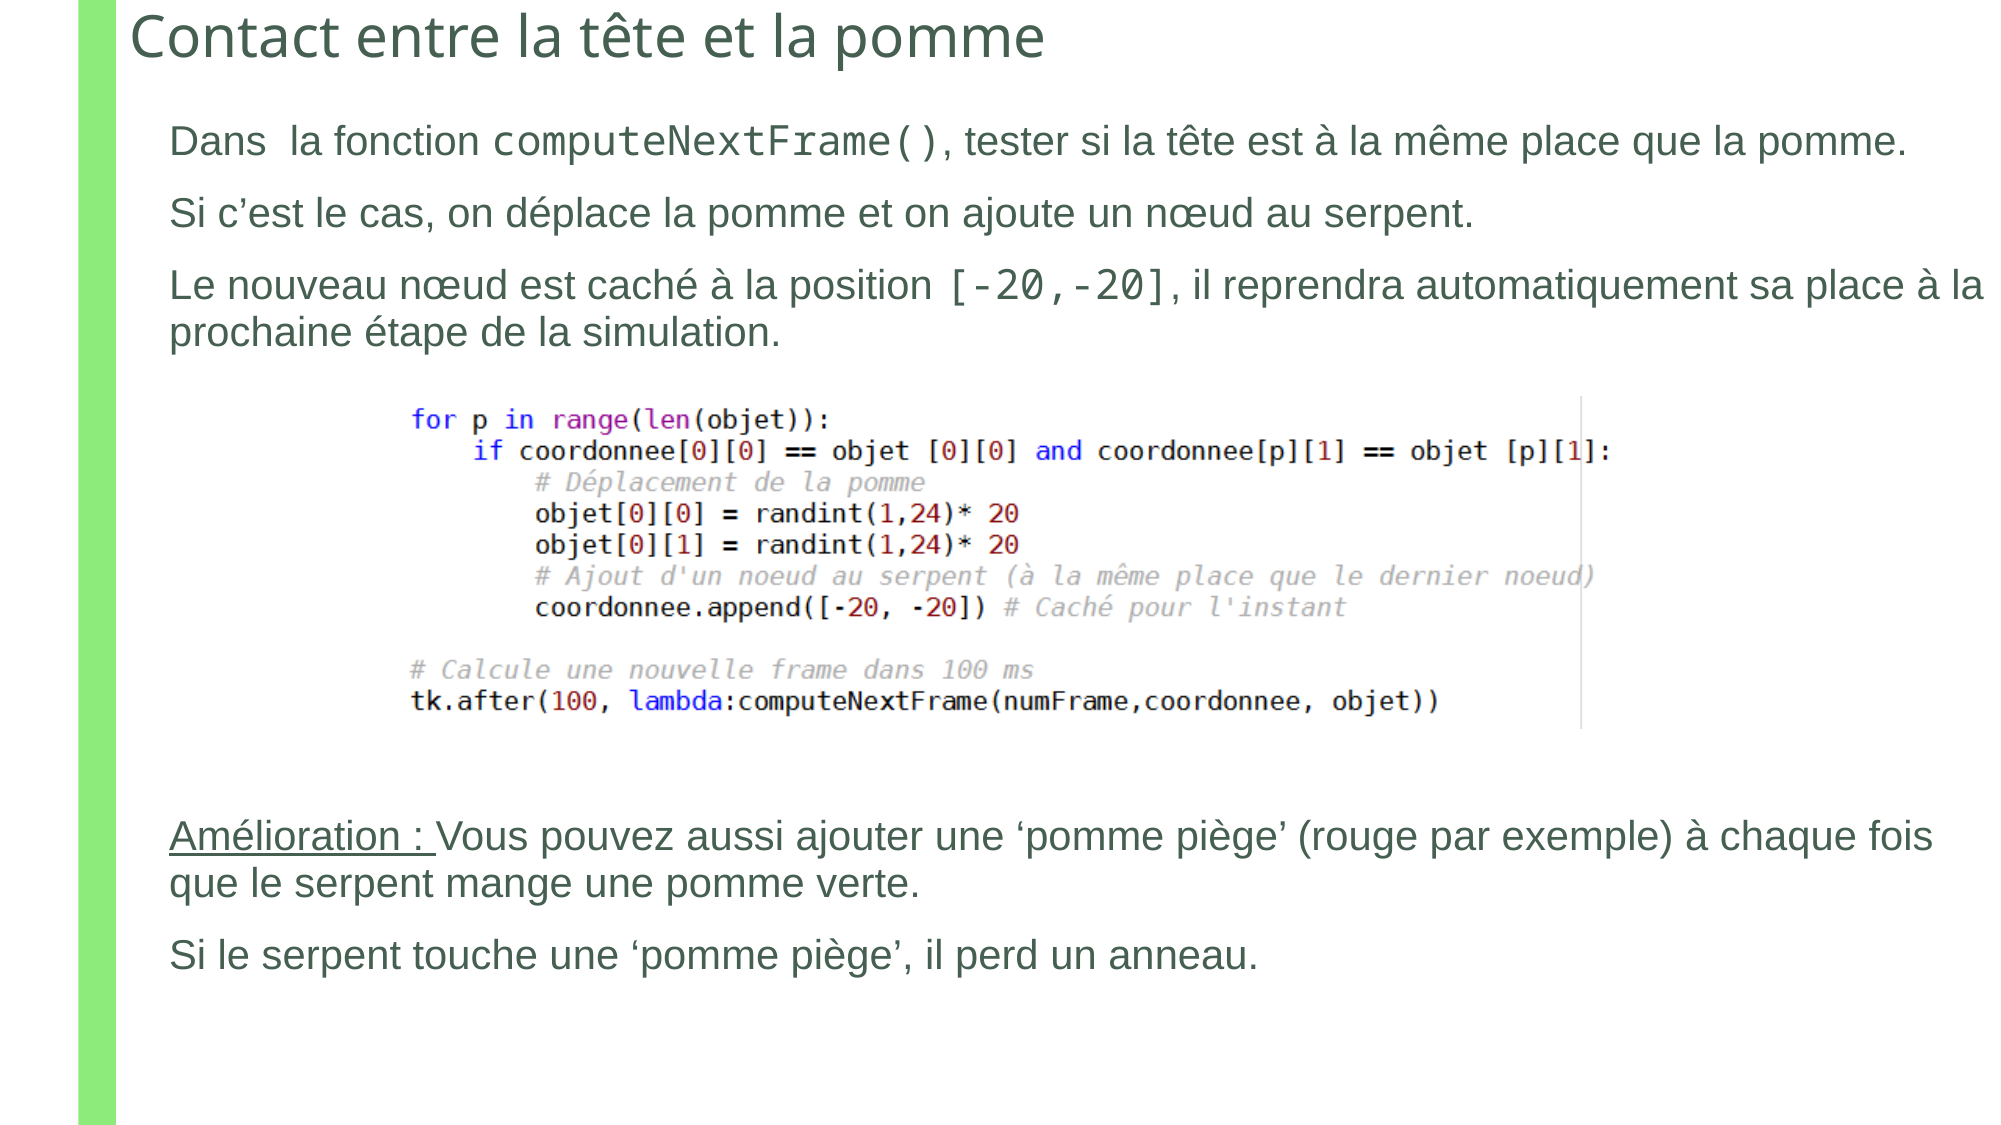

# Contact entre la tête et la pomme
Dans la fonction computeNextFrame(), tester si la tête est à la même place que la pomme.
Si c’est le cas, on déplace la pomme et on ajoute un nœud au serpent.
Le nouveau nœud est caché à la position [-20,-20], il reprendra automatiquement sa place à la prochaine étape de la simulation.
Amélioration : Vous pouvez aussi ajouter une ‘pomme piège’ (rouge par exemple) à chaque fois que le serpent mange une pomme verte.
Si le serpent touche une ‘pomme piège’, il perd un anneau.